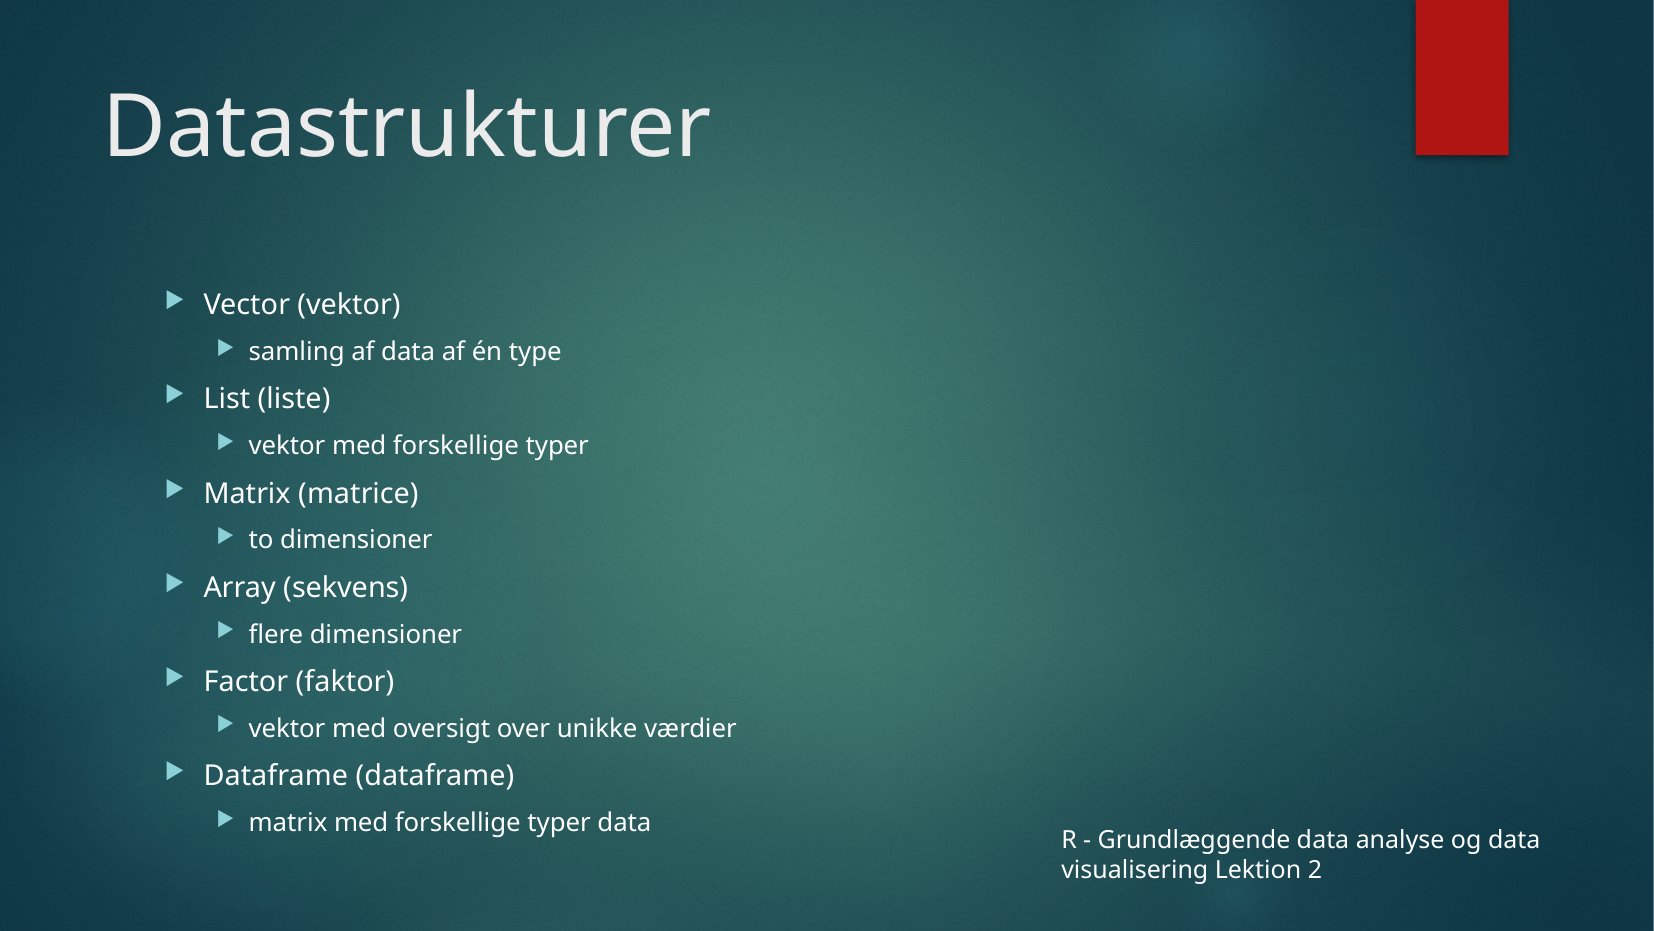

# Datastrukturer
Vector (vektor)
samling af data af én type
List (liste)
vektor med forskellige typer
Matrix (matrice)
to dimensioner
Array (sekvens)
flere dimensioner
Factor (faktor)
vektor med oversigt over unikke værdier
Dataframe (dataframe)
matrix med forskellige typer data
R - Grundlæggende data analyse og data visualisering Lektion 2